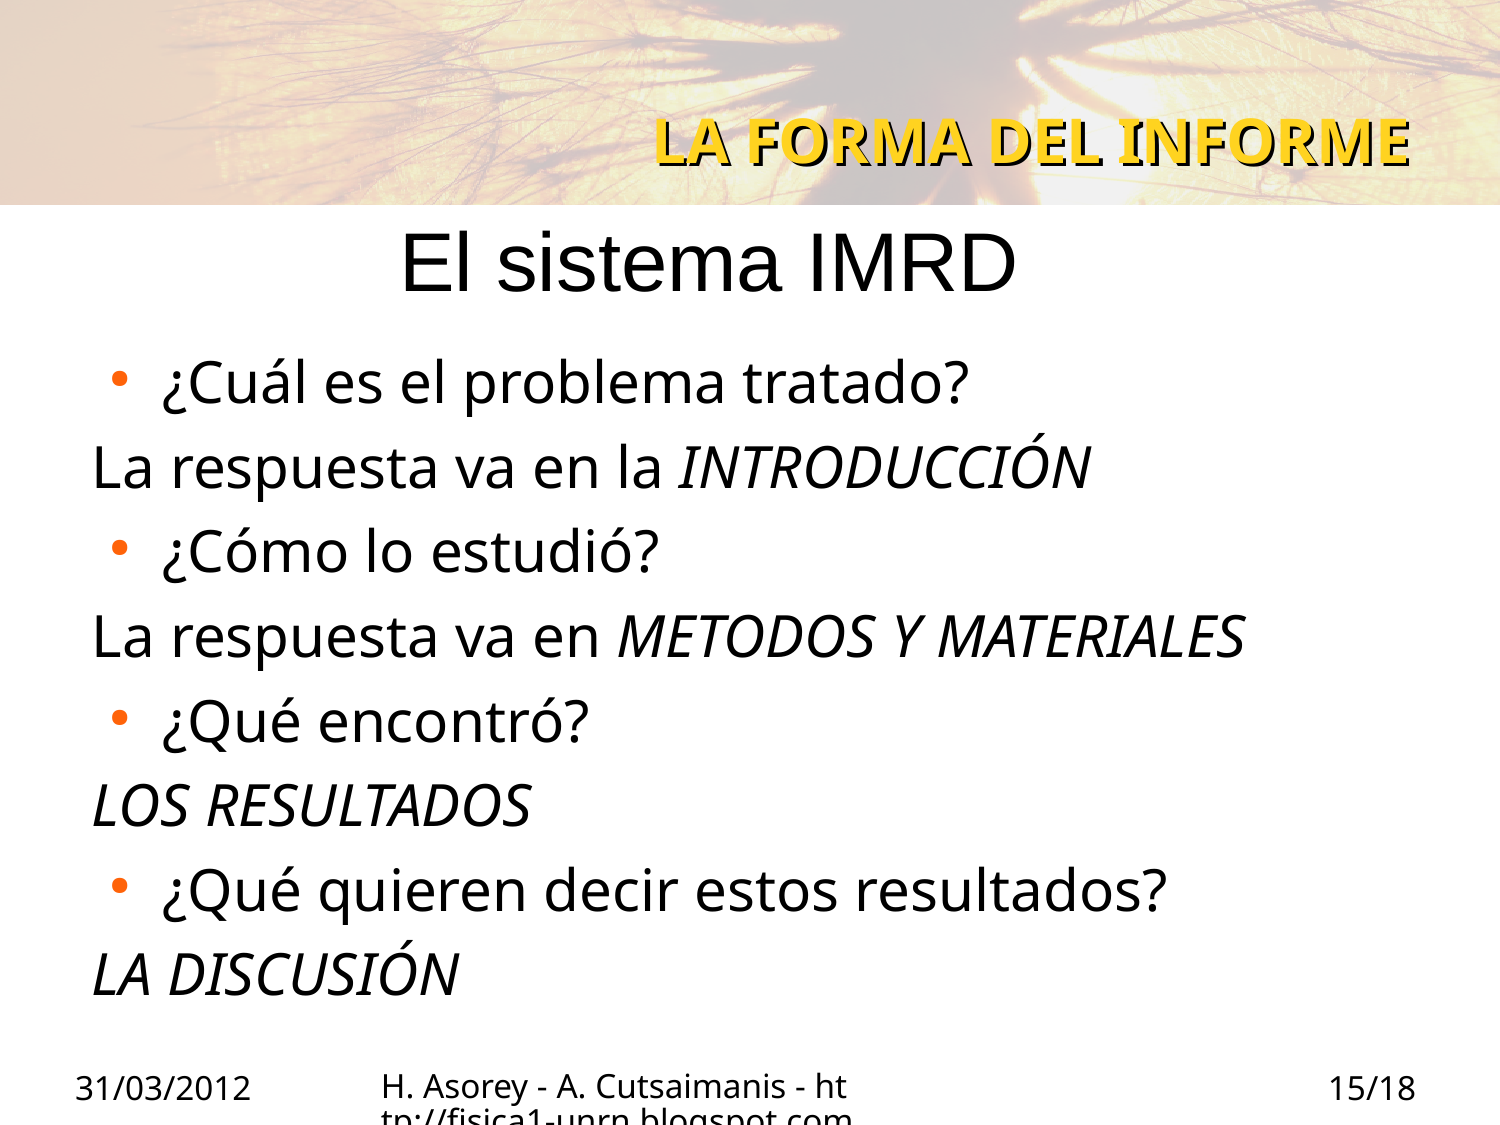

# LA FORMA DEL INFORME
El sistema IMRD
¿Cuál es el problema tratado?
La respuesta va en la INTRODUCCIÓN
¿Cómo lo estudió?
La respuesta va en METODOS Y MATERIALES
¿Qué encontró?
LOS RESULTADOS
¿Qué quieren decir estos resultados?
LA DISCUSIÓN
H. Asorey - A. Cutsaimanis - http://fisica1-unrn.blogspot.com
31/03/2012
15